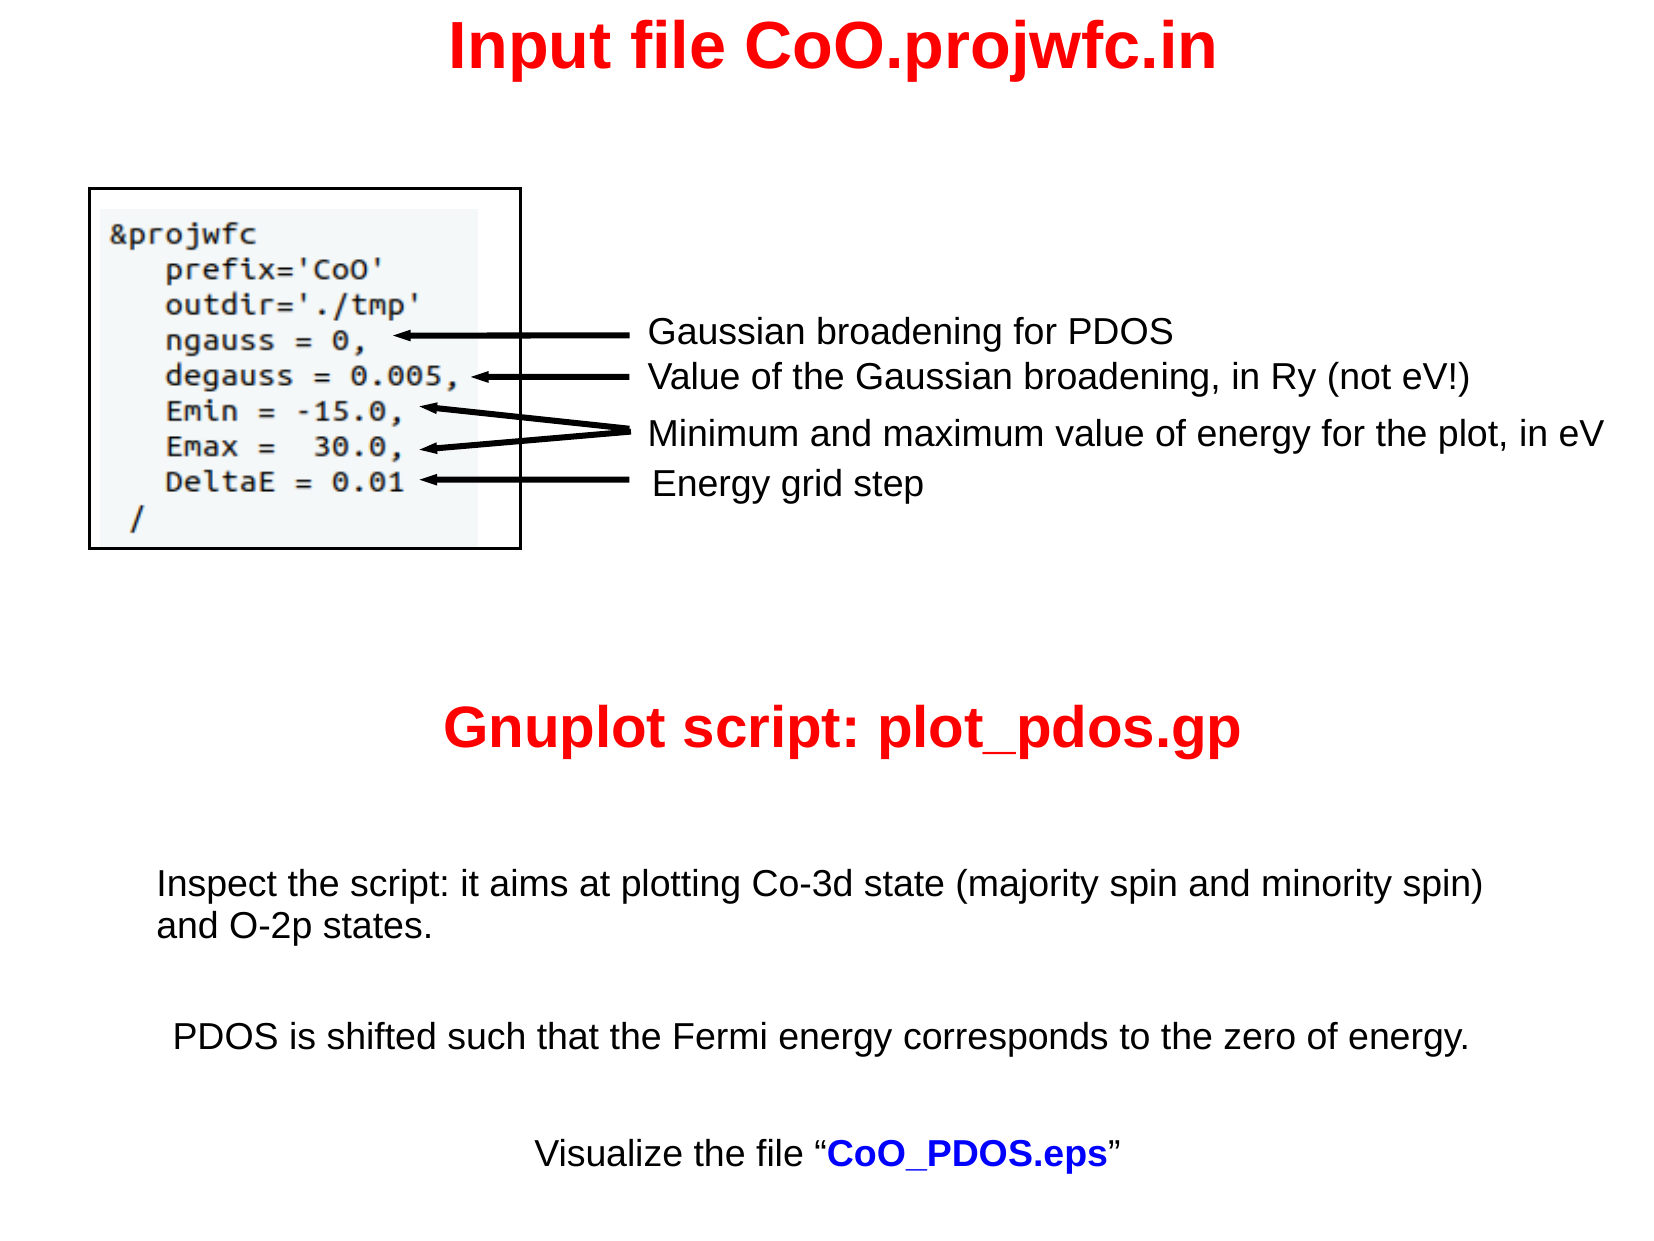

Input file CoO.projwfc.in
Gaussian broadening for PDOS
Value of the Gaussian broadening, in Ry (not eV!)
Minimum and maximum value of energy for the plot, in eV
Energy grid step
# Gnuplot script: plot_pdos.gp
Inspect the script: it aims at plotting Co-3d state (majority spin and minority spin)
and O-2p states.
PDOS is shifted such that the Fermi energy corresponds to the zero of energy.
Visualize the file “CoO_PDOS.eps”